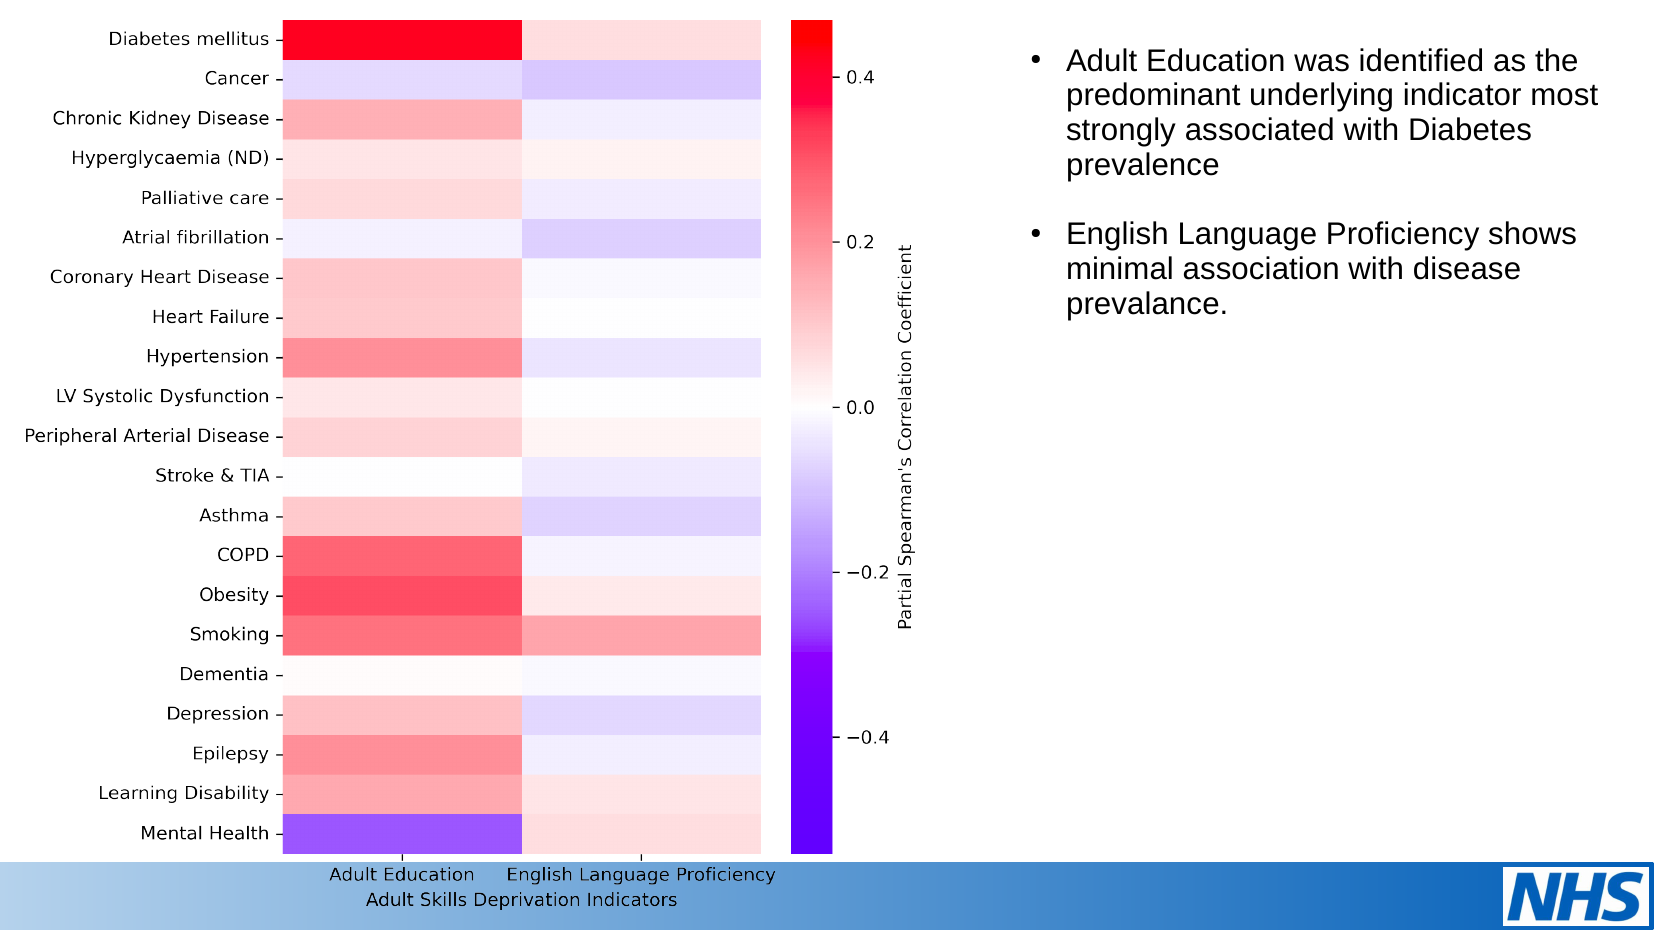

Adult Education was identified as the predominant underlying indicator most strongly associated with Diabetes prevalence
English Language Proficiency shows minimal association with disease prevalance.